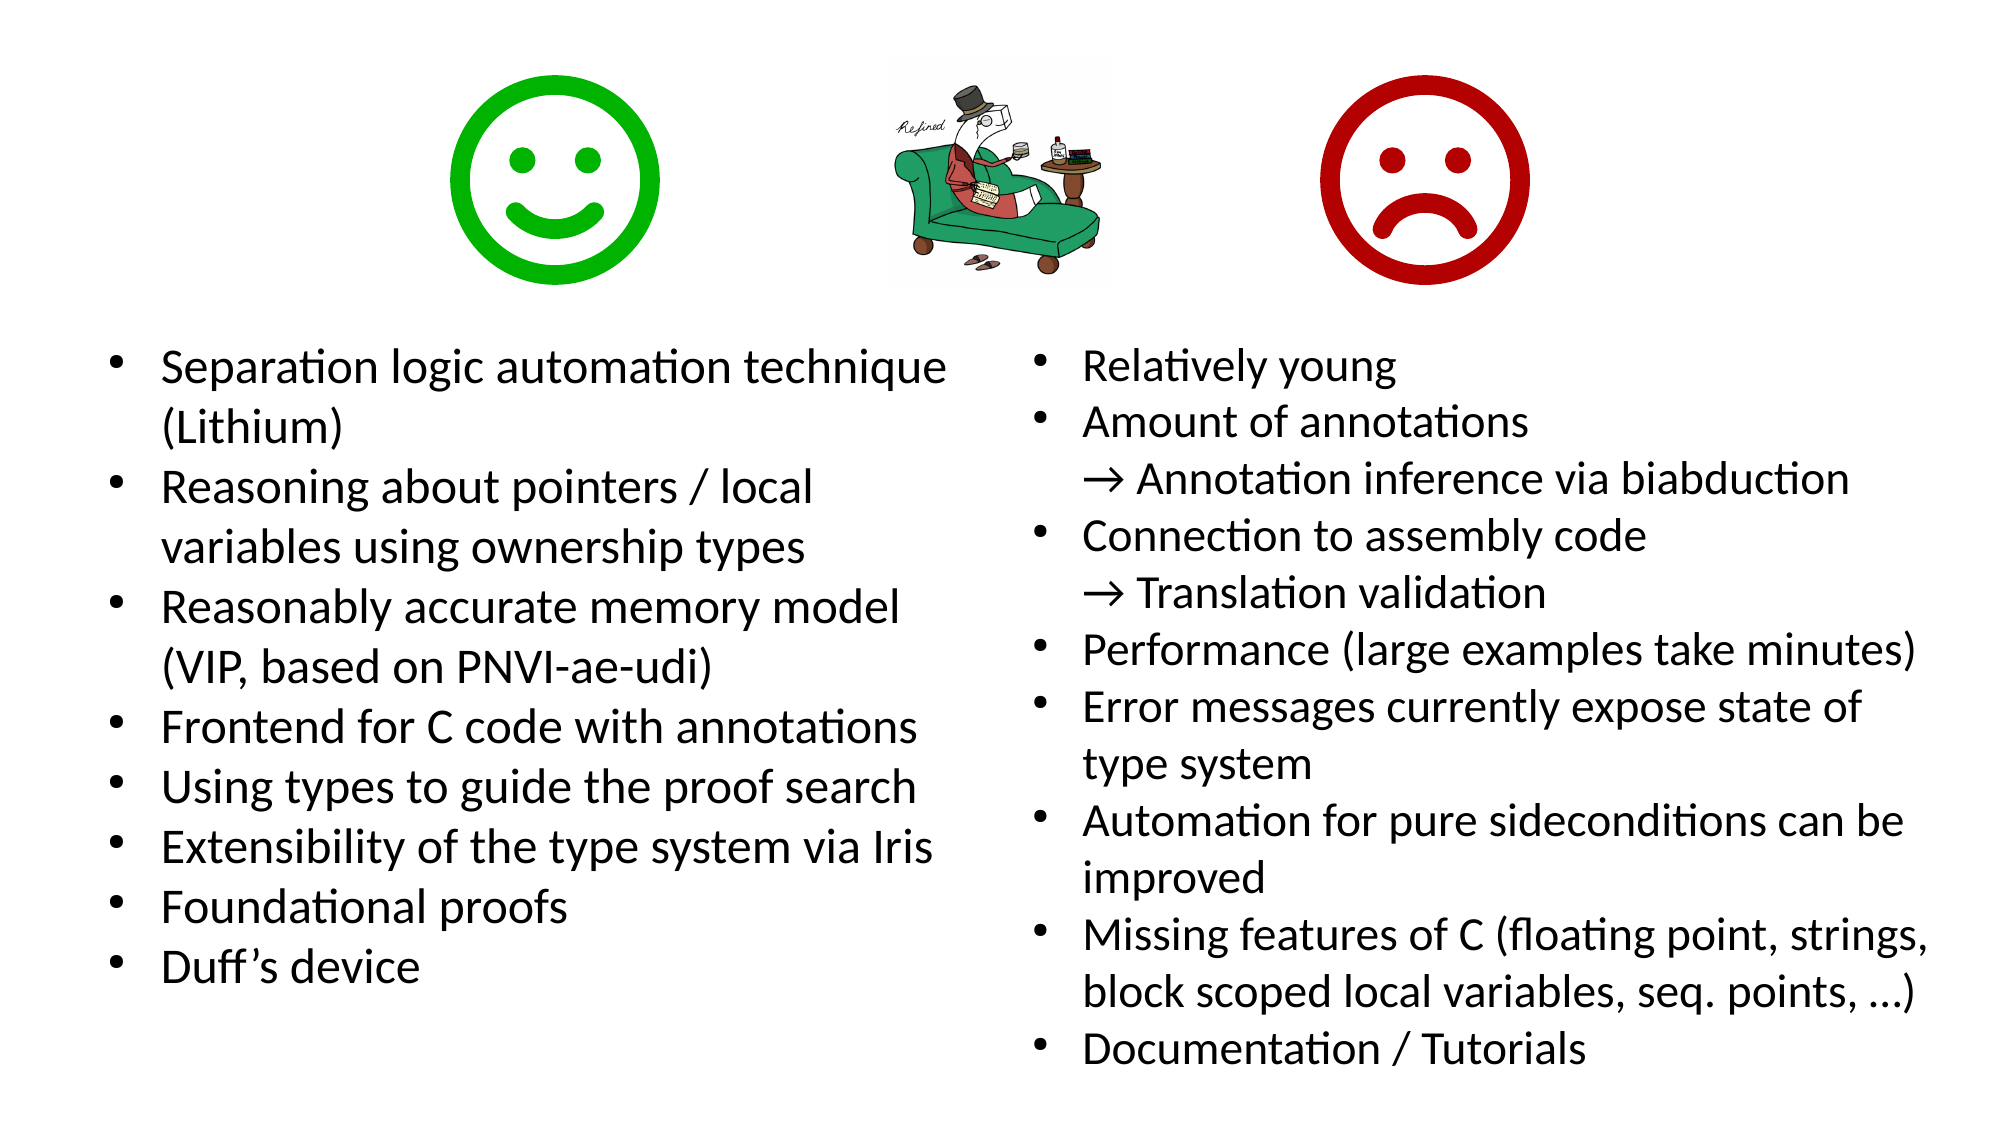

# Separation logic automation technique (Lithium)
Reasoning about pointers / local variables using ownership types
Reasonably accurate memory model
(VIP, based on PNVI-ae-udi)
Frontend for C code with annotations
Using types to guide the proof search
Extensibility of the type system via Iris
Foundational proofs
Duff’s device
Relatively young
Amount of annotations
→ Annotation inference via biabduction
Connection to assembly code
→ Translation validation
Performance (large examples take minutes)
Error messages currently expose state of type system
Automation for pure sideconditions can be improved
Missing features of C (floating point, strings, block scoped local variables, seq. points, …)
Documentation / Tutorials